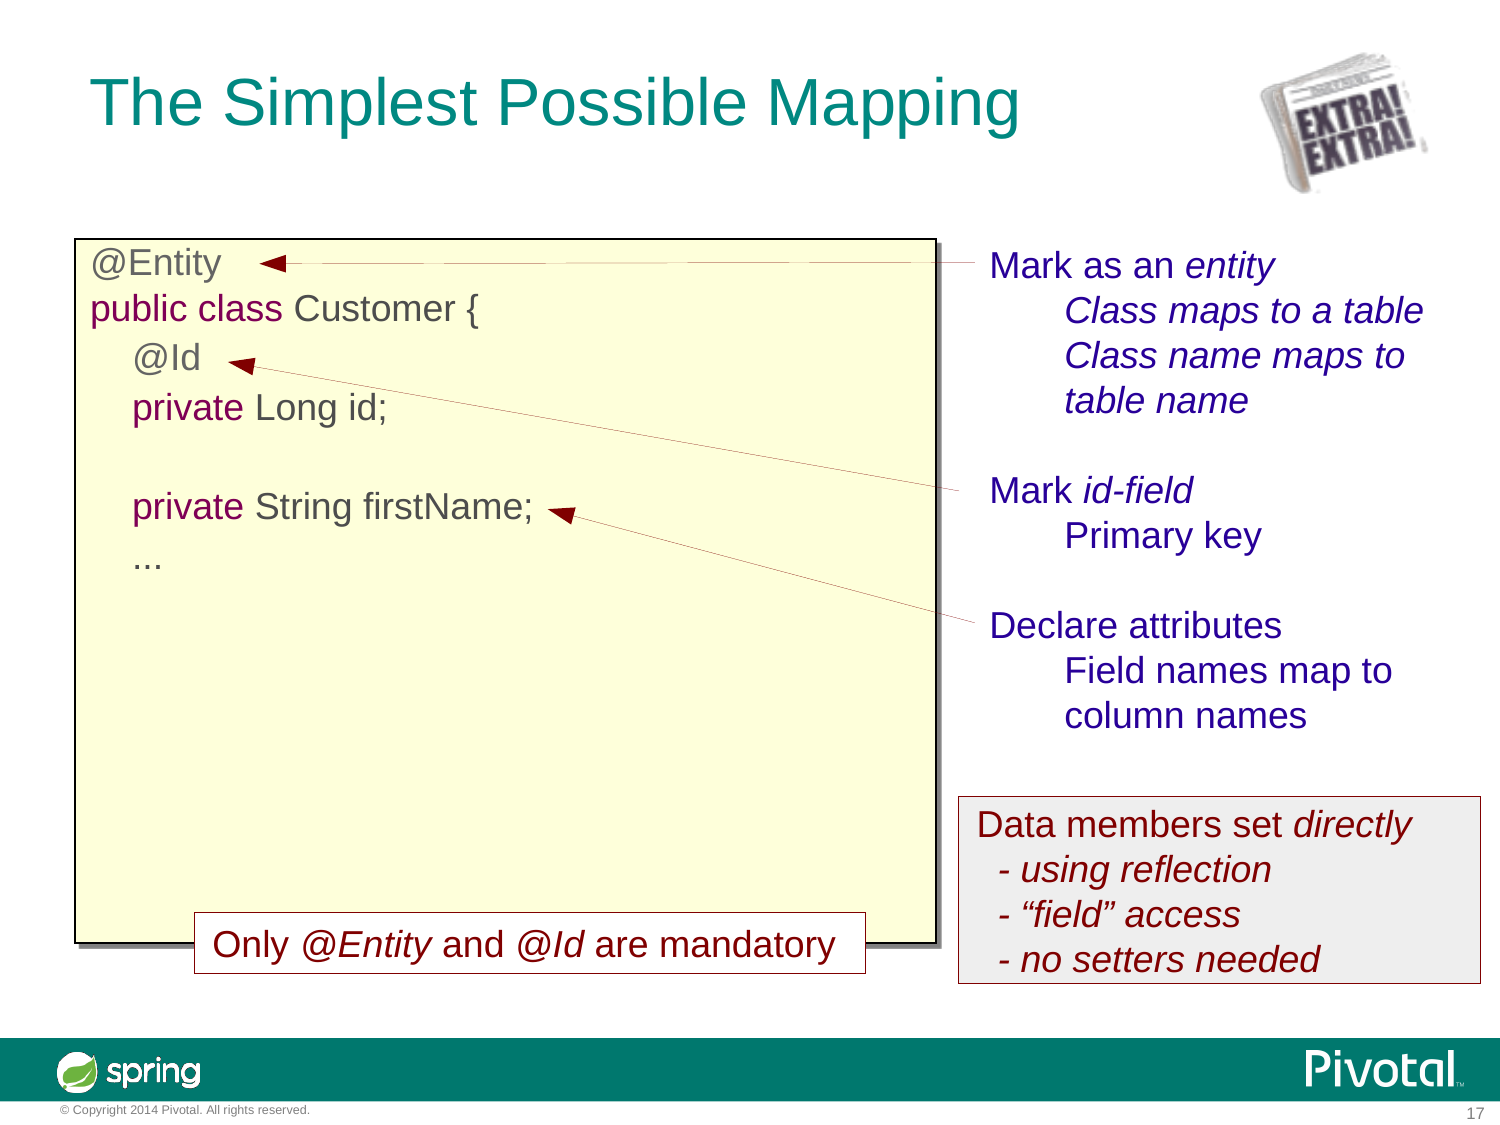

# The Simplest Possible Mapping
Mark as an entity
	Class maps to a table
	Class name maps to
 	table name
Mark id-field
	Primary key
Declare attributes
	Field names map to
	column names
@Entity
public class Customer {
 @Id
 private Long id;
 private String firstName;
 ...
Data members set directly
 - using reflection
 - “field” access
 - no setters needed
Only @Entity and @Id are mandatory